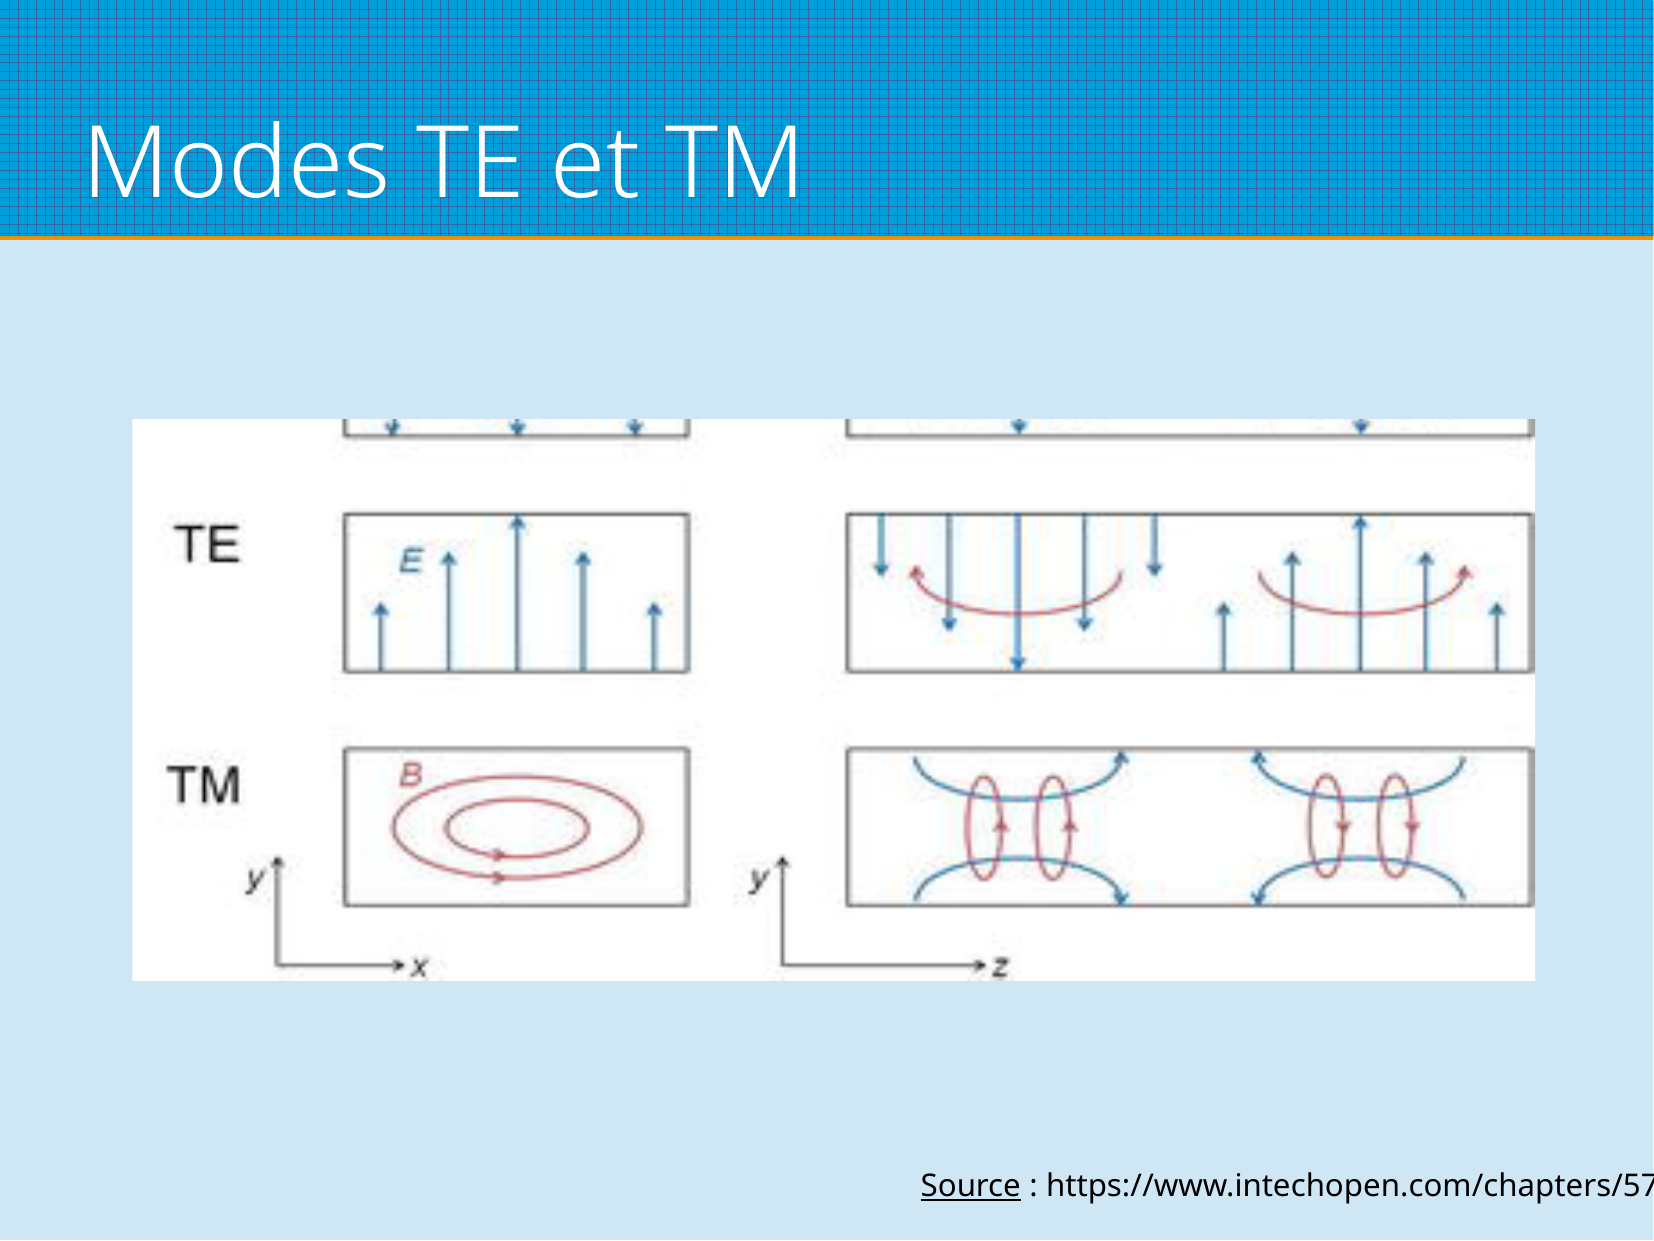

# Modes TE et TM
Source : https://www.intechopen.com/chapters/57893